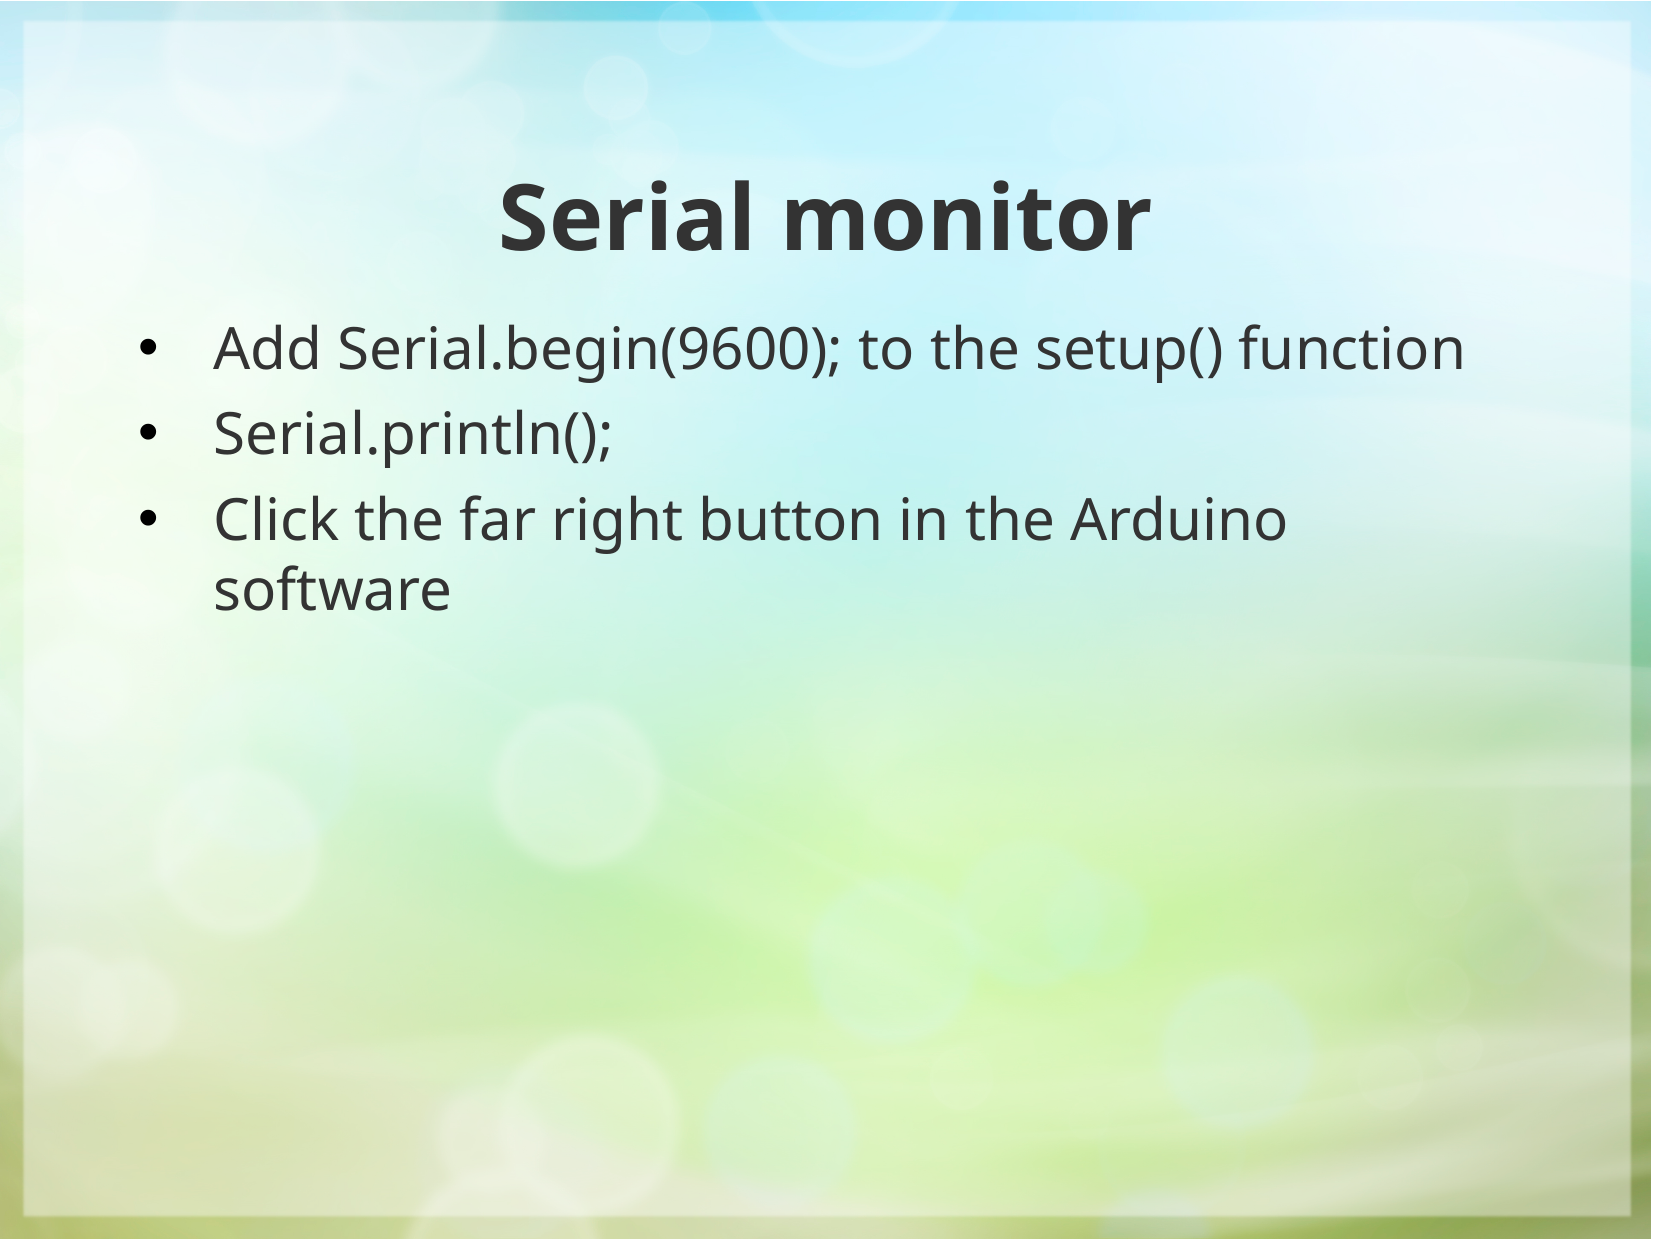

# Serial monitor
Add Serial.begin(9600); to the setup() function
Serial.println();
Click the far right button in the Arduino software